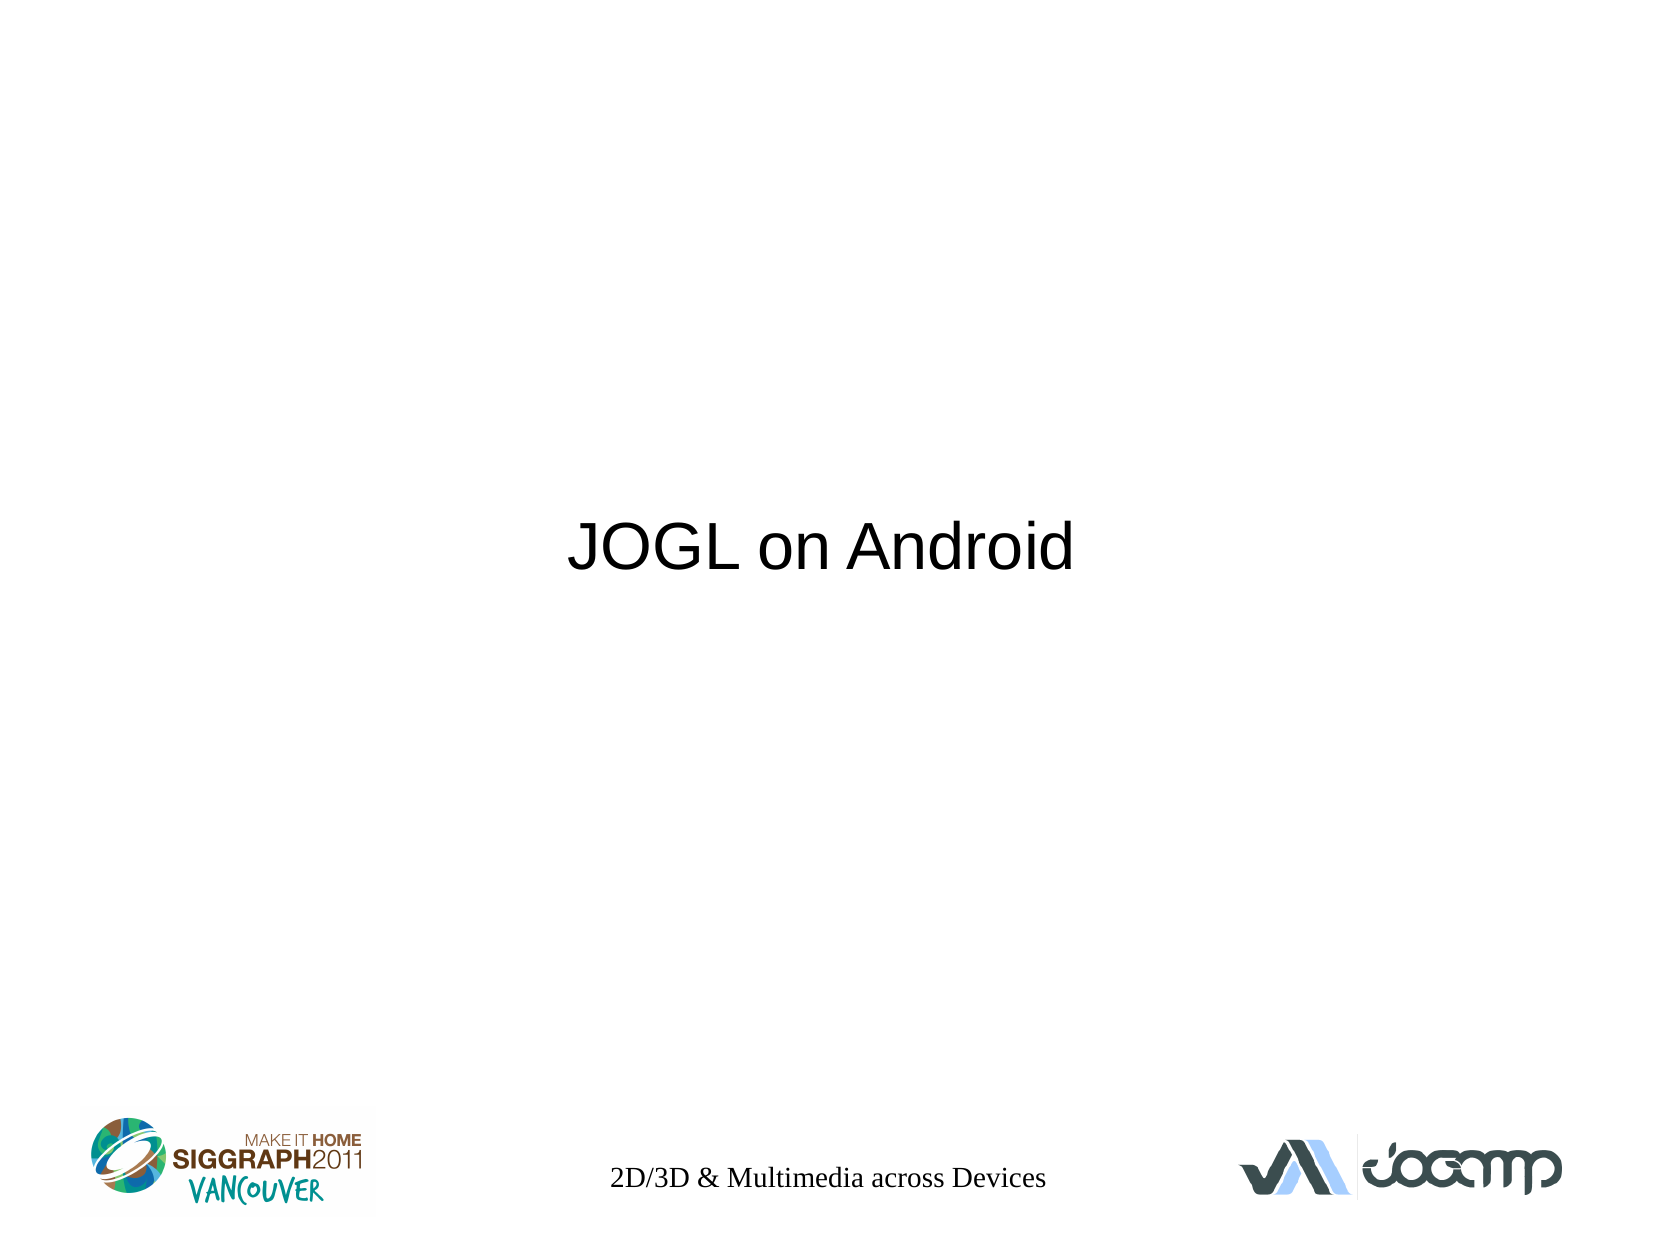

# JOGL on Android
2D/3D & Multimedia across Devices